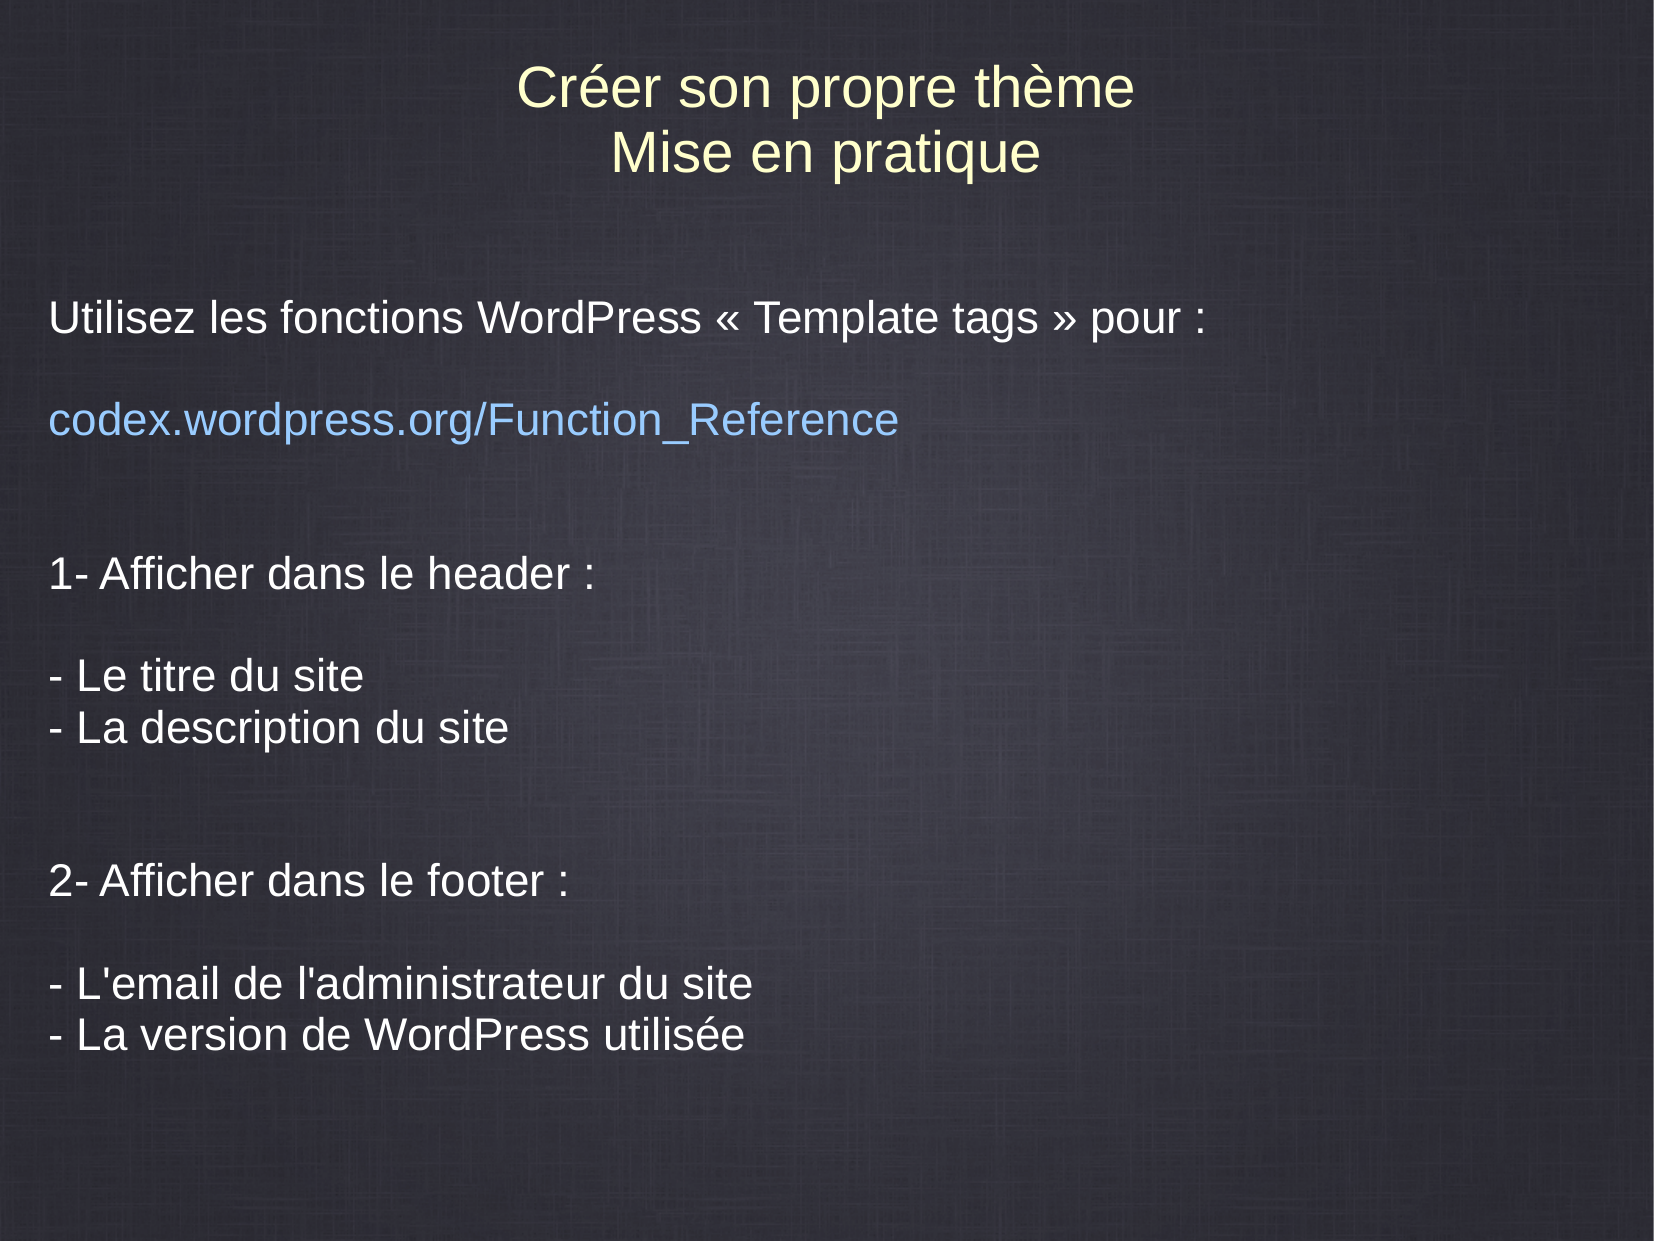

Créer son propre thème
Mise en pratique
Utilisez les fonctions WordPress « Template tags » pour :
codex.wordpress.org/Function_Reference
1- Afficher dans le header :
- Le titre du site
- La description du site
2- Afficher dans le footer :
- L'email de l'administrateur du site
- La version de WordPress utilisée